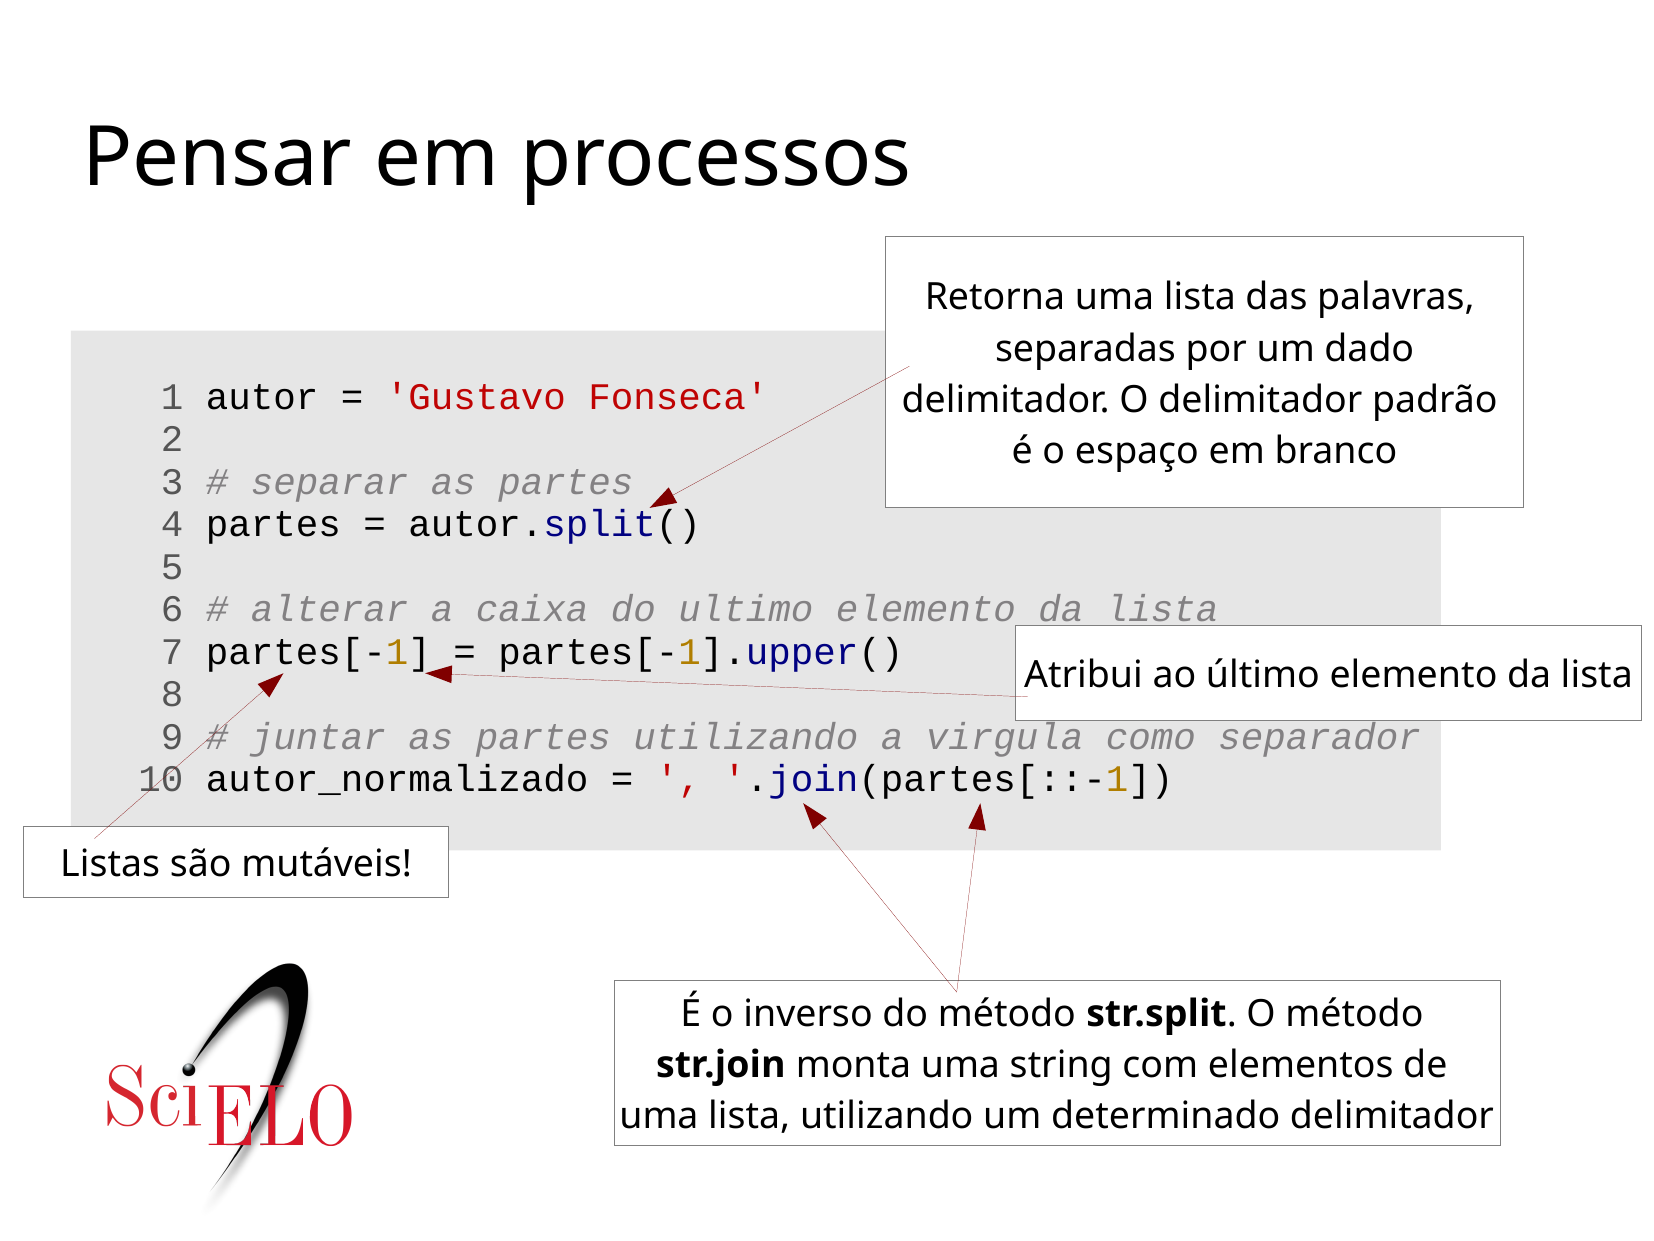

# Pensar em processos
Retorna uma lista das palavras,
separadas por um dado
delimitador. O delimitador padrão
é o espaço em branco
 1 autor = 'Gustavo Fonseca'
 2
 3 # separar as partes
 4 partes = autor.split()
 5
 6 # alterar a caixa do ultimo elemento da lista
 7 partes[-1] = partes[-1].upper()
 8
 9 # juntar as partes utilizando a virgula como separador
 10 autor_normalizado = ', '.join(partes[::-1])
Atribui ao último elemento da lista
Listas são mutáveis!
É o inverso do método str.split. O método
str.join monta uma string com elementos de
uma lista, utilizando um determinado delimitador